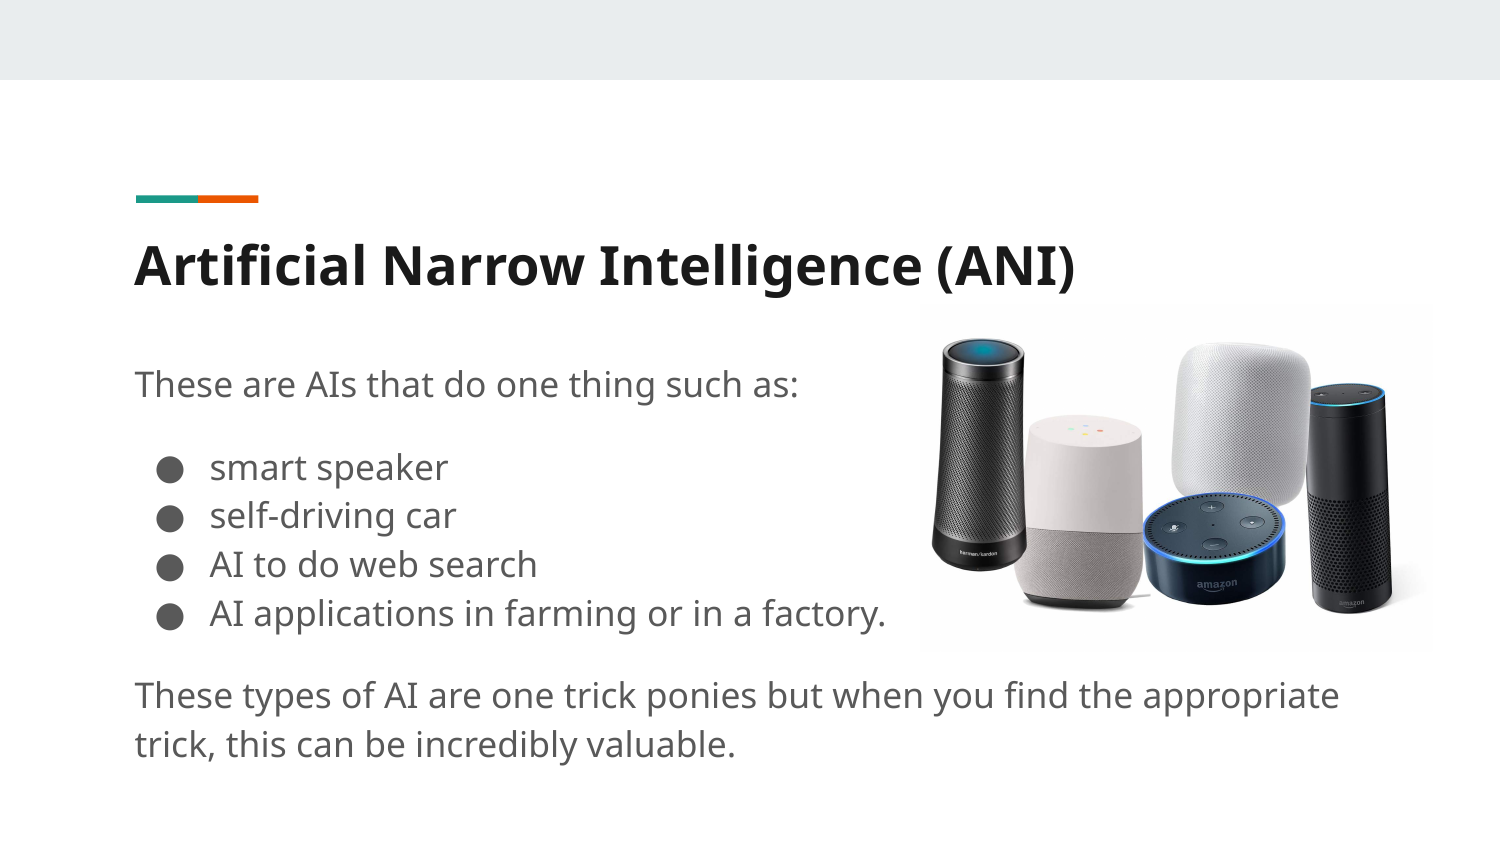

# Artificial Narrow Intelligence (ANI)
These are AIs that do one thing such as:
smart speaker
self-driving car
AI to do web search
AI applications in farming or in a factory.
These types of AI are one trick ponies but when you find the appropriate trick, this can be incredibly valuable.